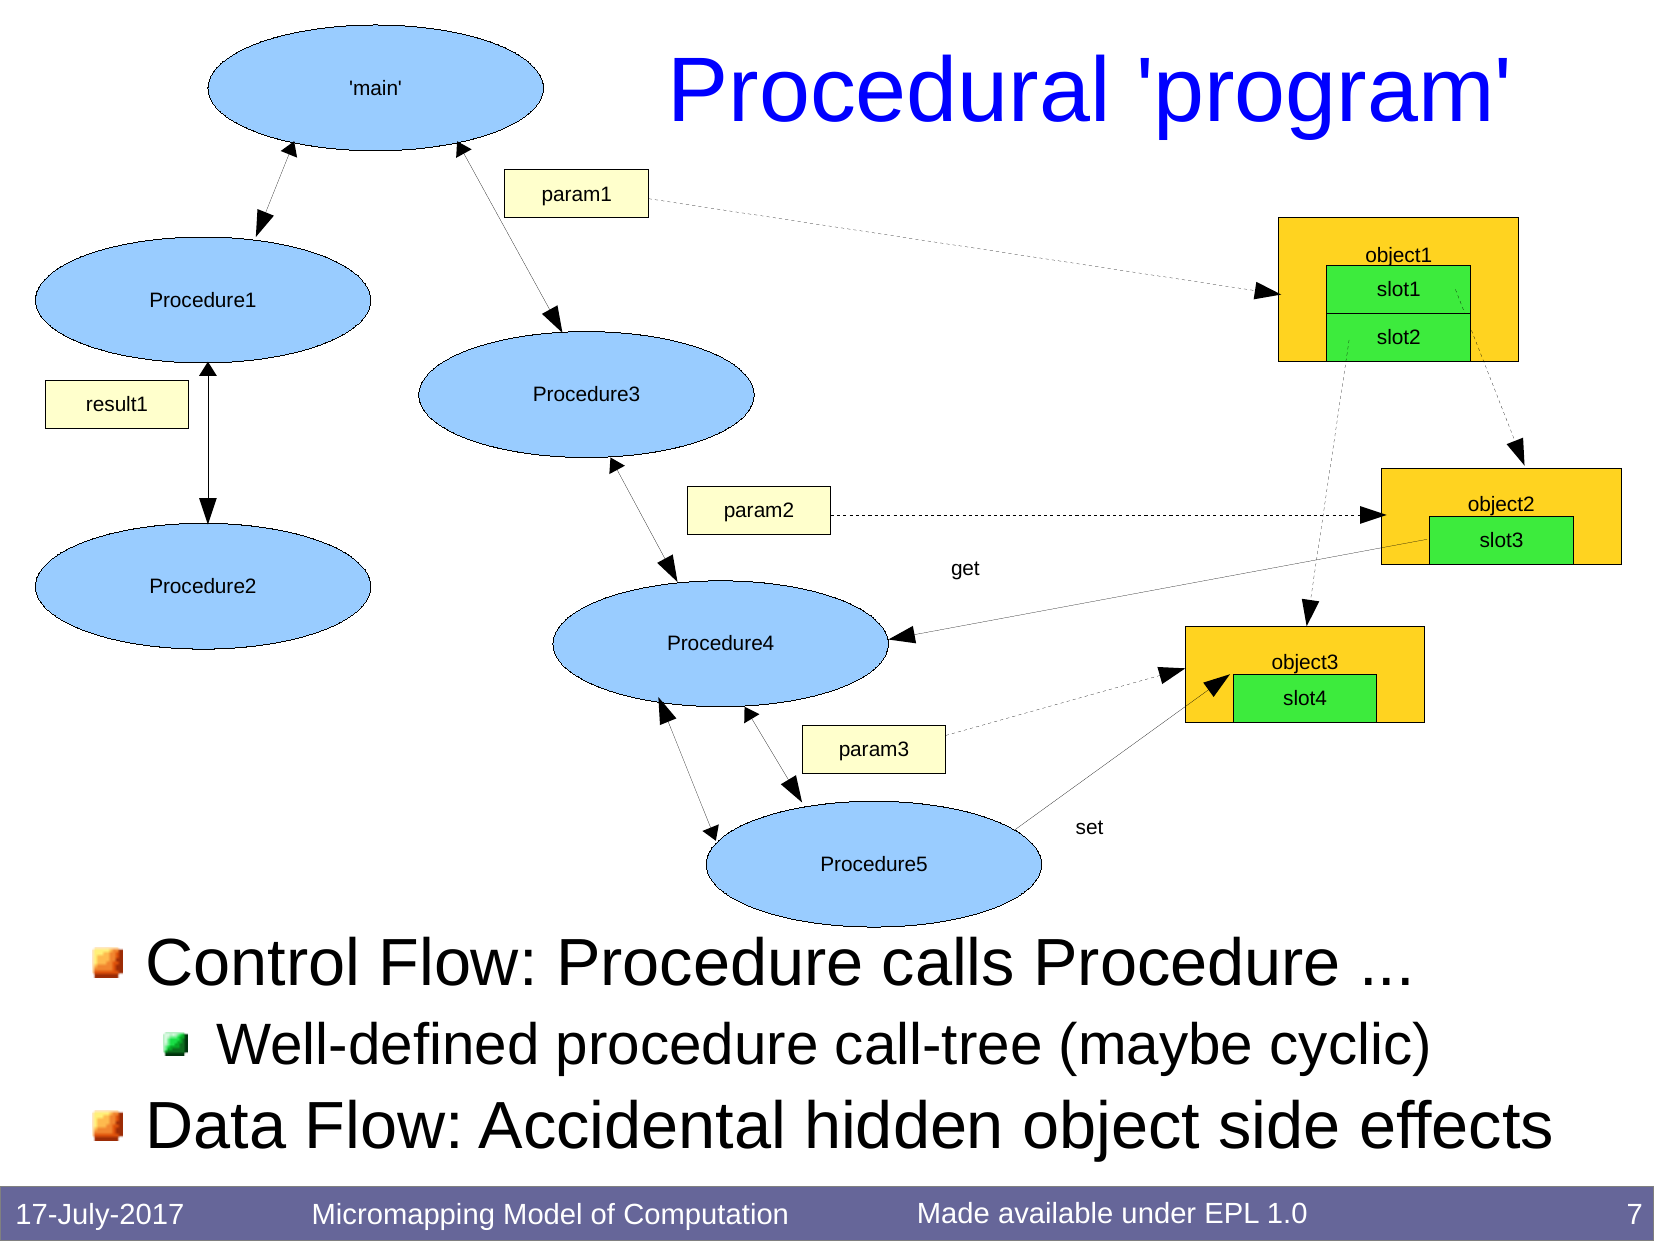

# Procedural 'program'
'main'
param1
object1
Procedure1
slot1
slot2
Procedure3
result1
object2
param2
slot3
Procedure2
get
Procedure4
object3
slot4
param3
Procedure5
set
Control Flow: Procedure calls Procedure ...
Well-defined procedure call-tree (maybe cyclic)
Data Flow: Accidental hidden object side effects
17-July-2017
Micromapping Model of Computation
7